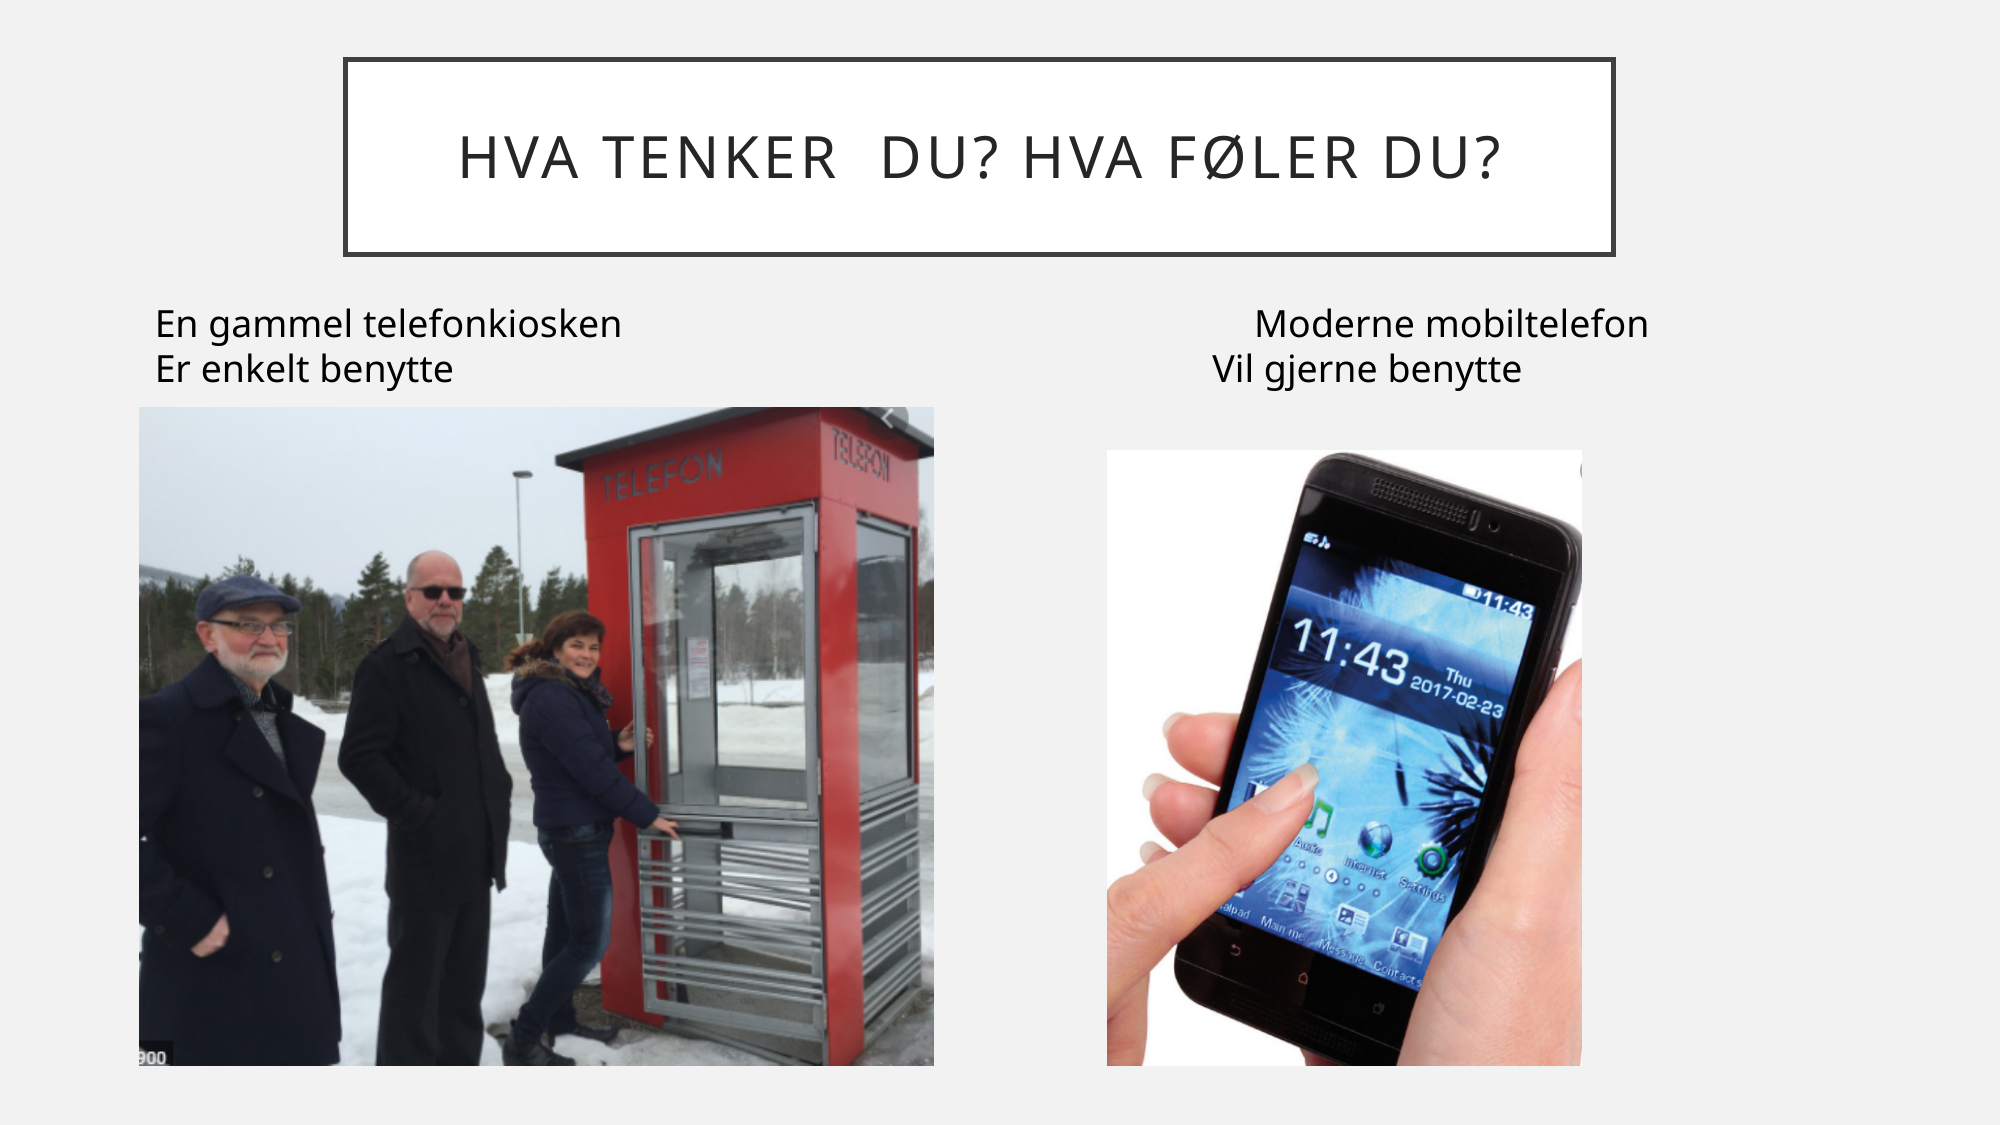

# hva tenker du? Hva føler du?
En gammel telefonkiosken Moderne mobiltelefon
Er enkelt benytte Vil gjerne benytte